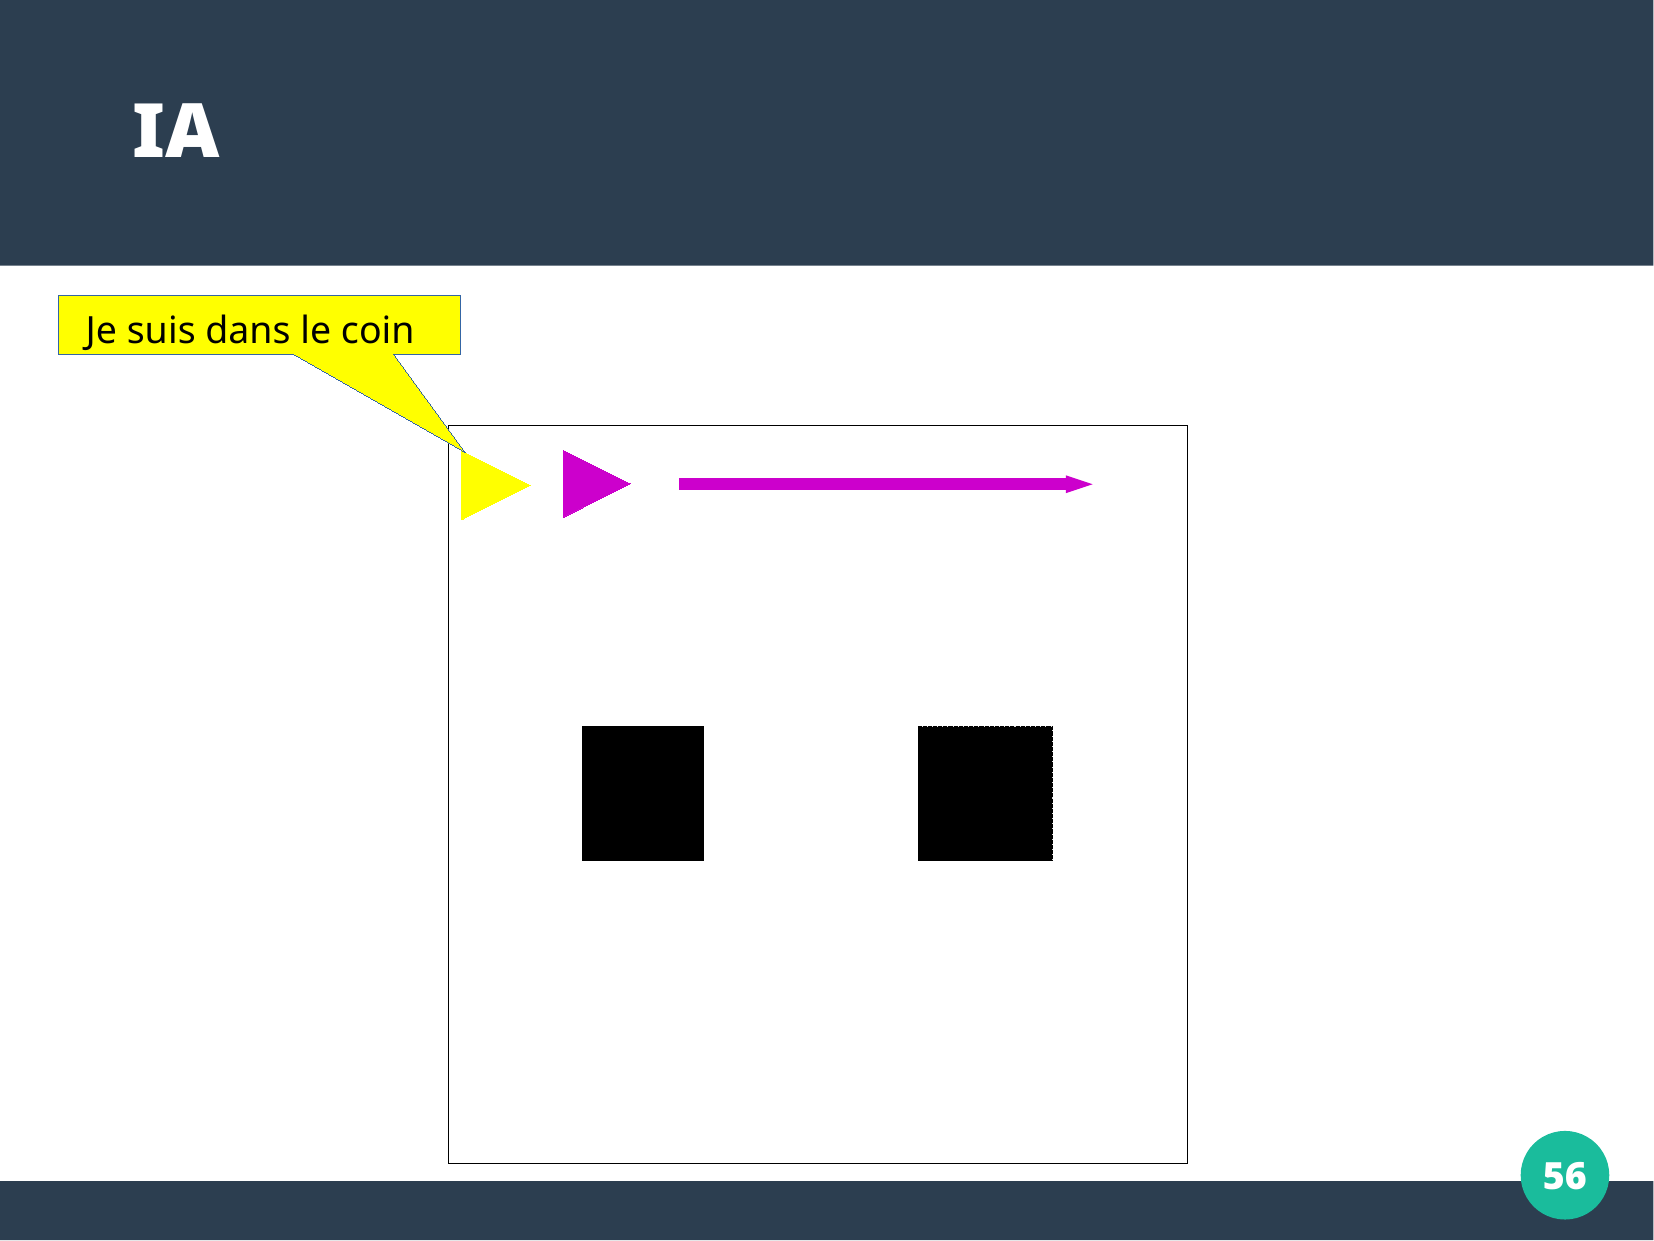

# IA
Je suis dans le coin
56